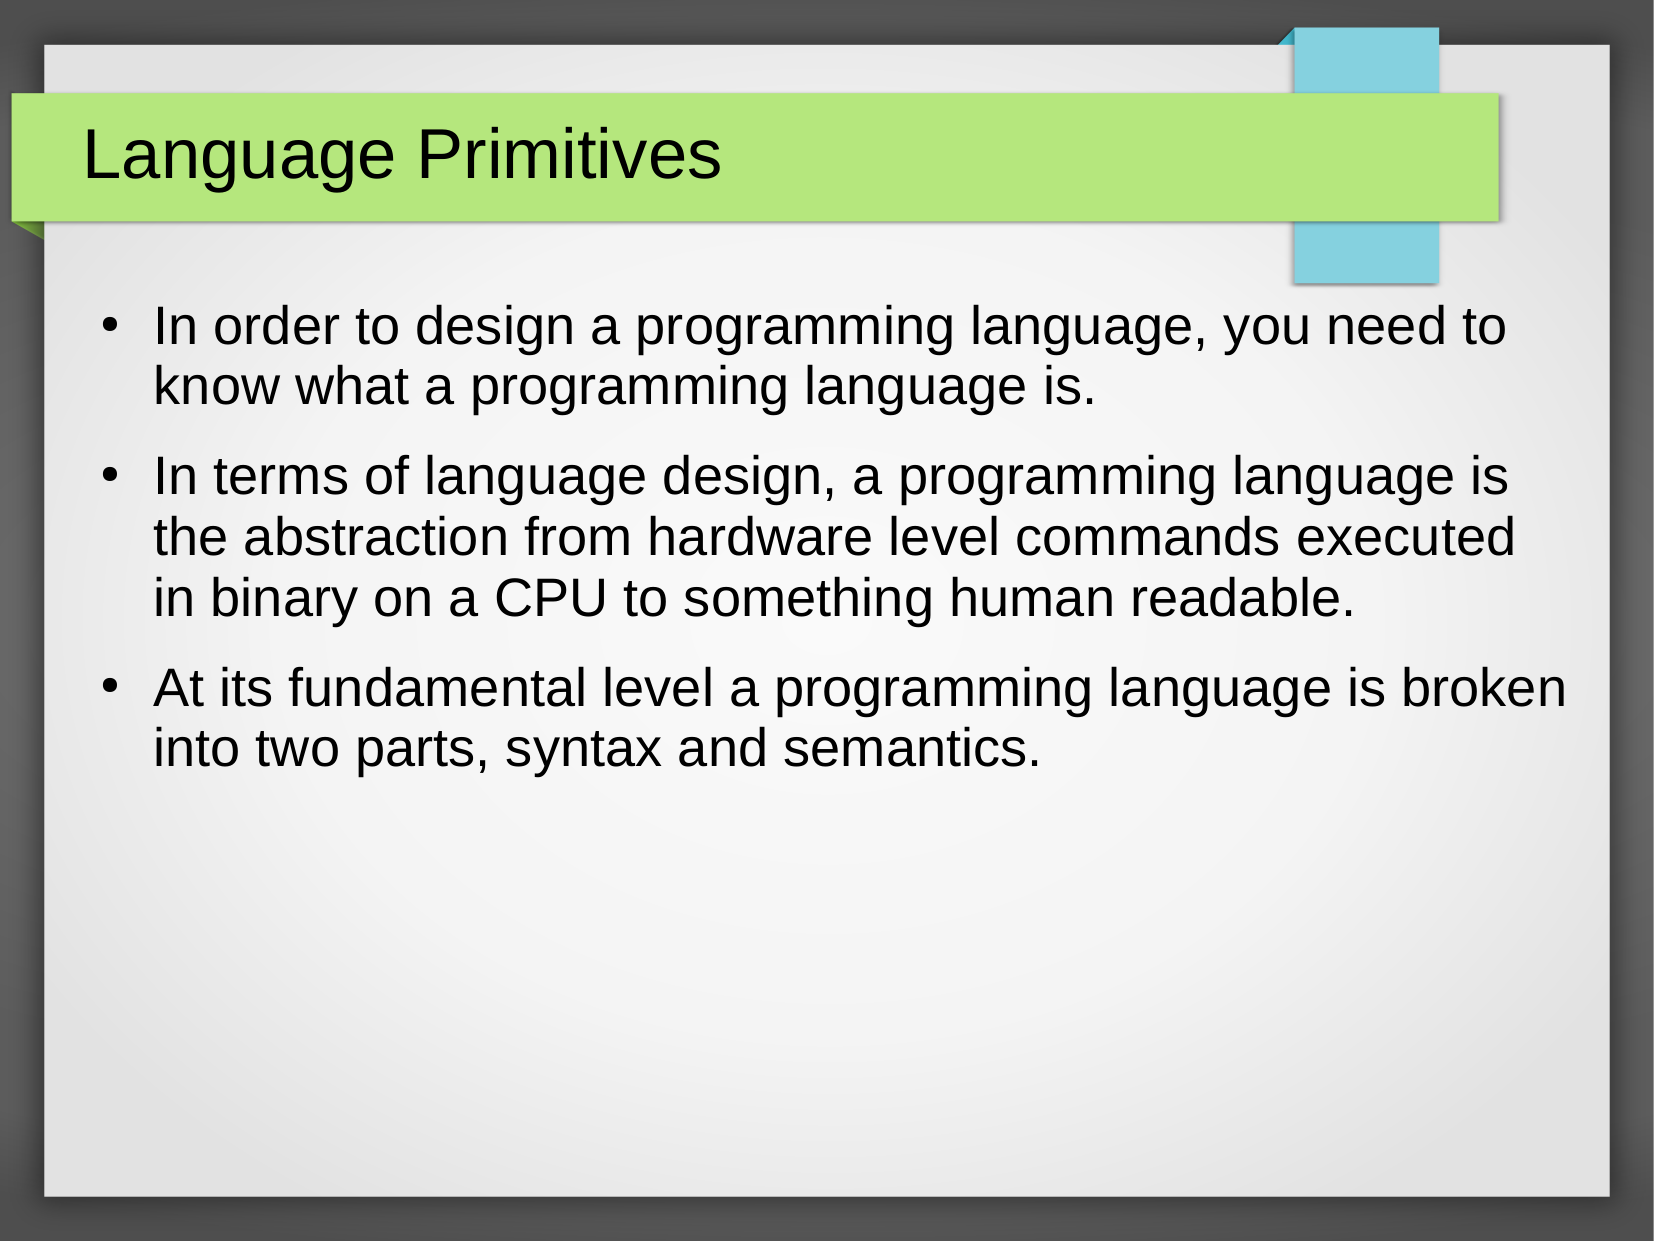

# Language Primitives
In order to design a programming language, you need to know what a programming language is.
In terms of language design, a programming language is the abstraction from hardware level commands executed in binary on a CPU to something human readable.
At its fundamental level a programming language is broken into two parts, syntax and semantics.